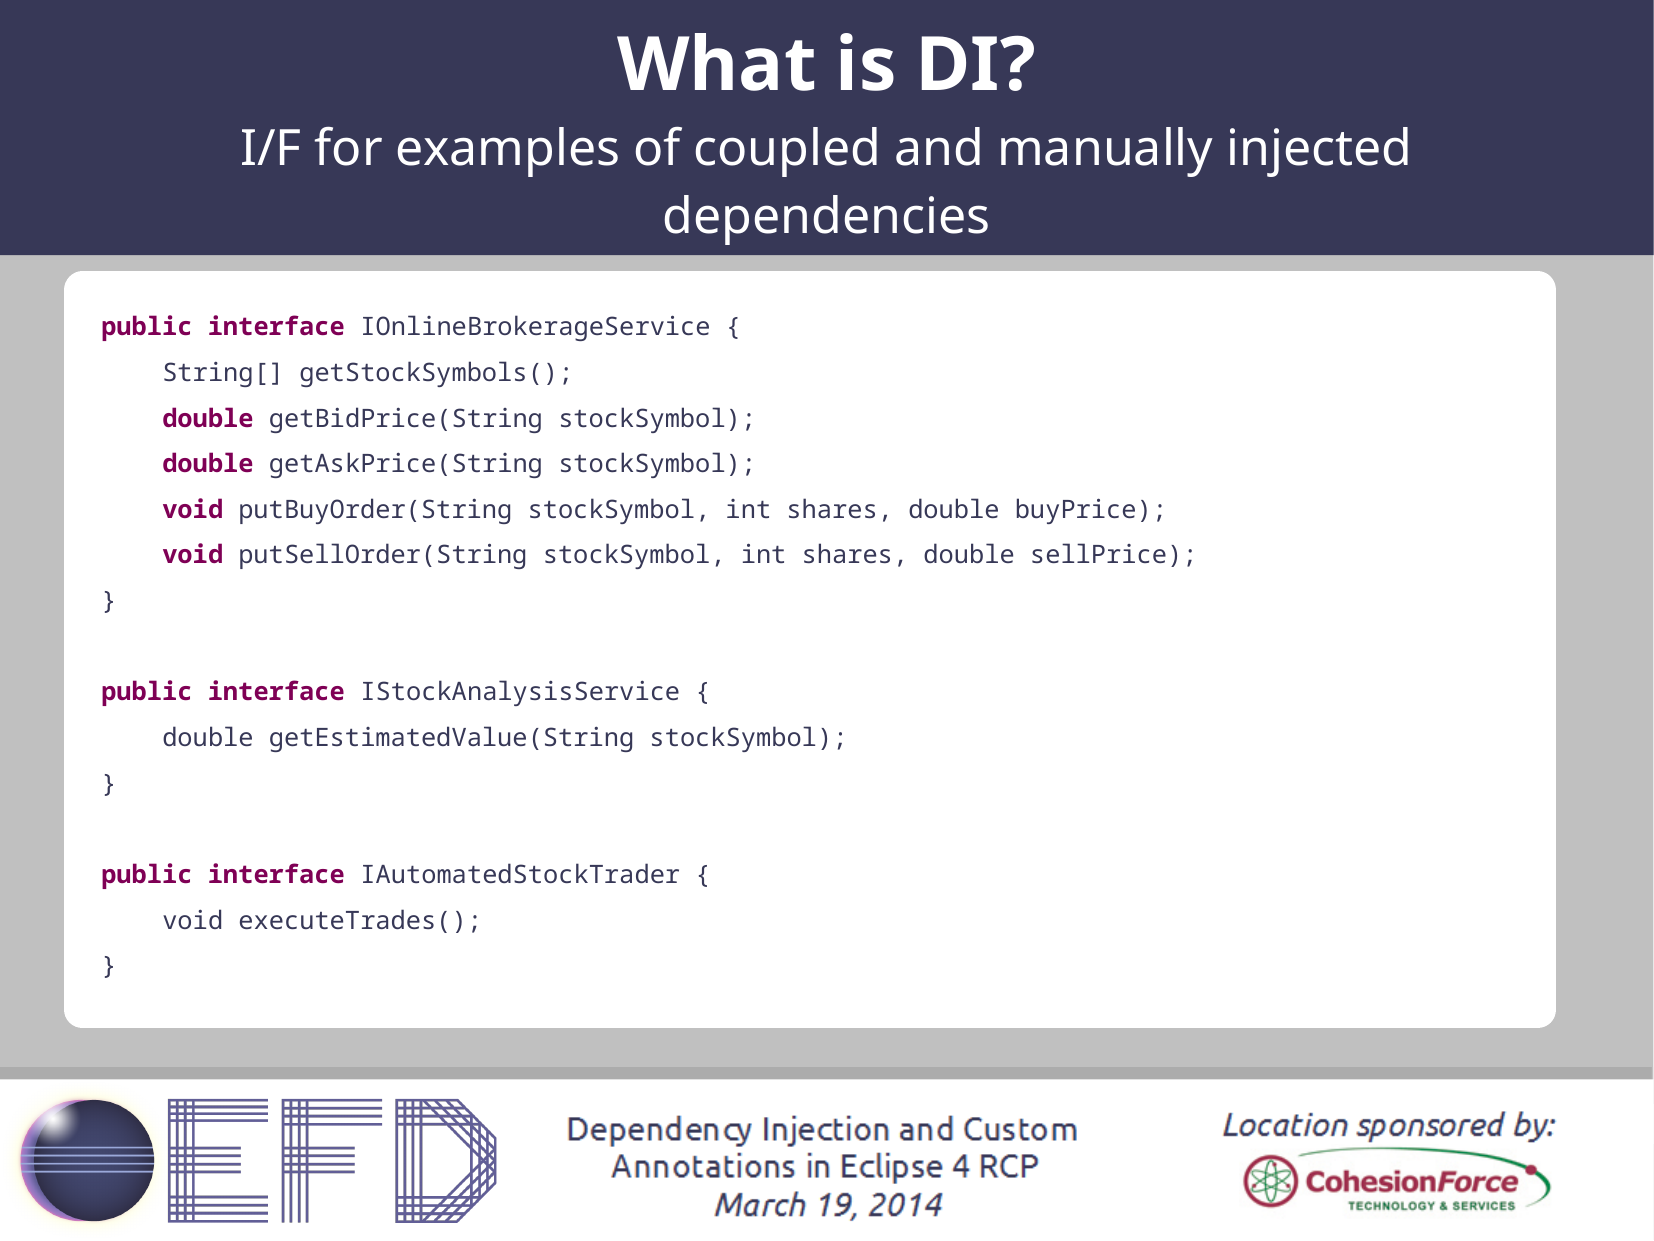

# What is DI? I/F for examples of coupled and manually injected dependencies
public interface IOnlineBrokerageService {
 String[] getStockSymbols();
 double getBidPrice(String stockSymbol);
 double getAskPrice(String stockSymbol);
 void putBuyOrder(String stockSymbol, int shares, double buyPrice);
 void putSellOrder(String stockSymbol, int shares, double sellPrice);
}
public interface IStockAnalysisService {
 double getEstimatedValue(String stockSymbol);
}
public interface IAutomatedStockTrader {
 void executeTrades();
}